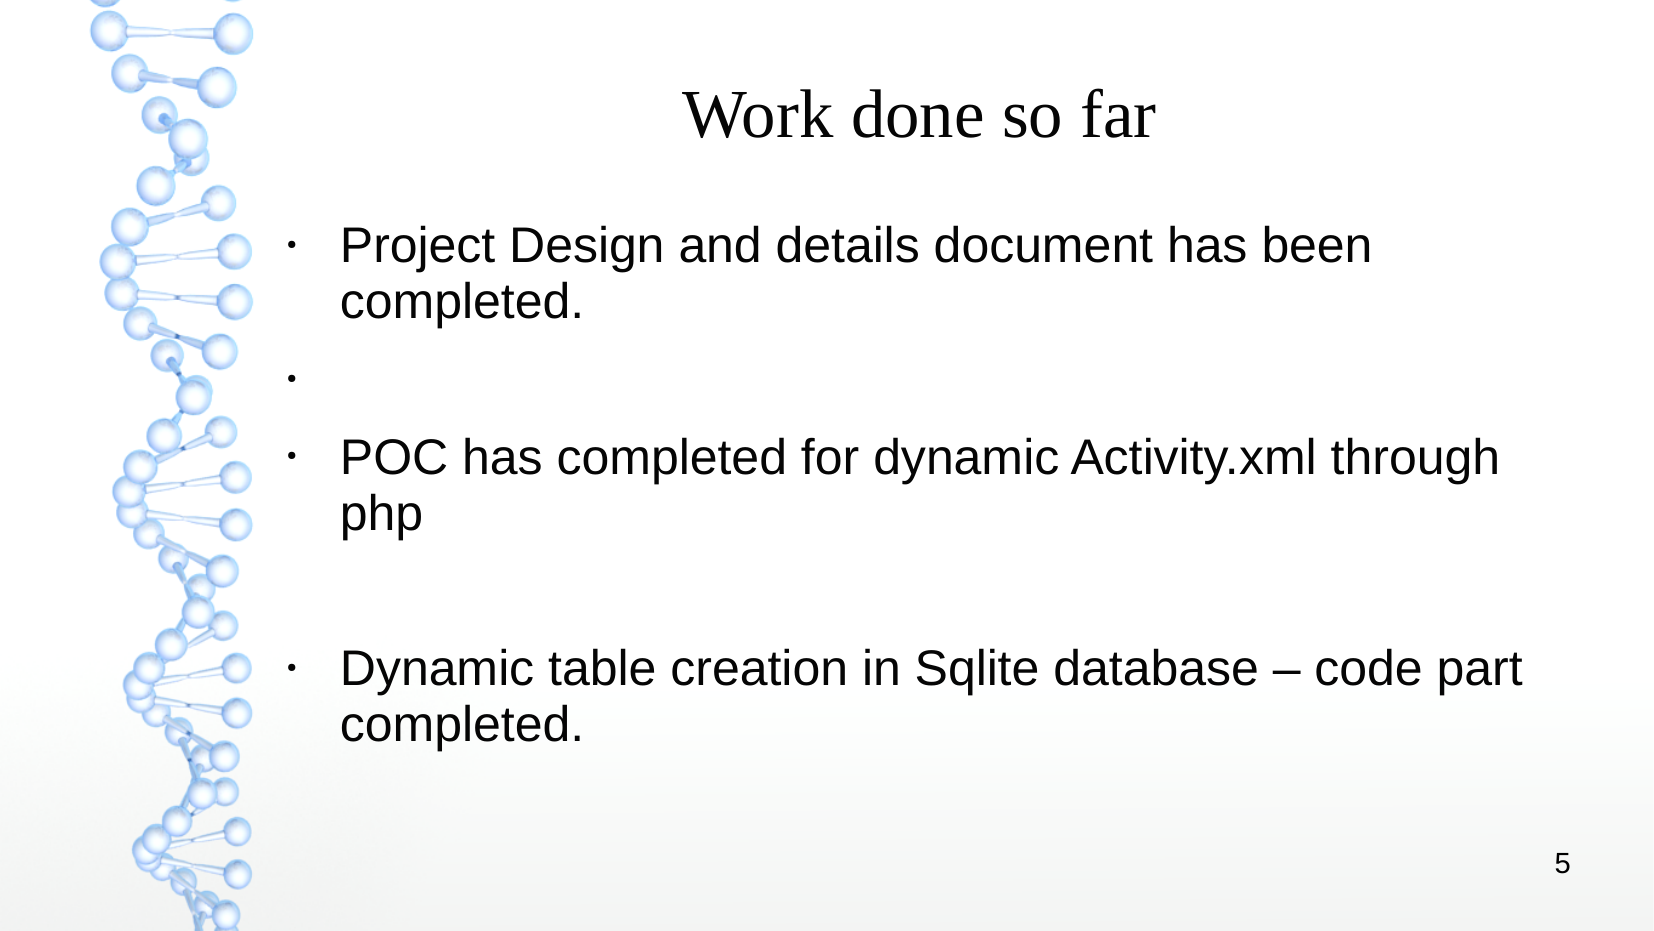

# Work done so far
Project Design and details document has been completed.
POC has completed for dynamic Activity.xml through php
Dynamic table creation in Sqlite database – code part completed.
5